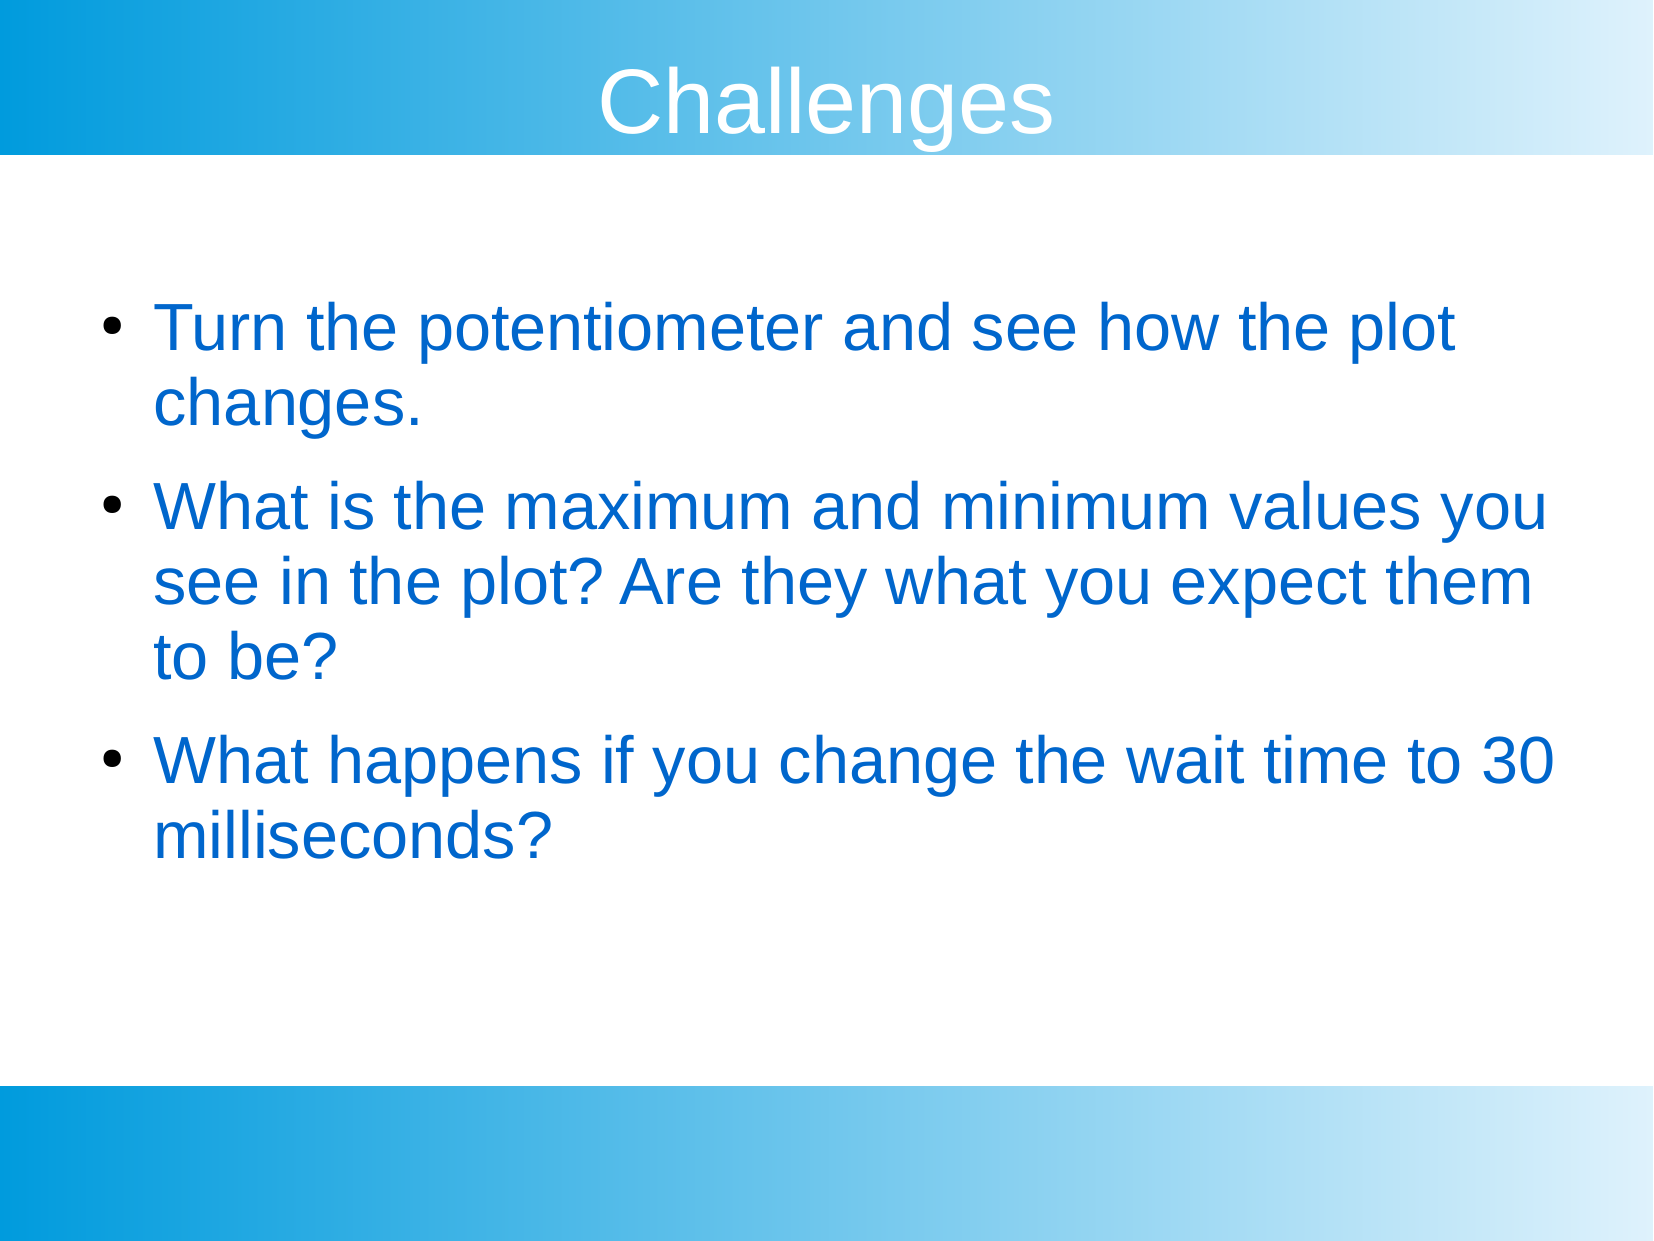

# Challenges
Turn the potentiometer and see how the plot changes.
What is the maximum and minimum values you see in the plot? Are they what you expect them to be?
What happens if you change the wait time to 30 milliseconds?